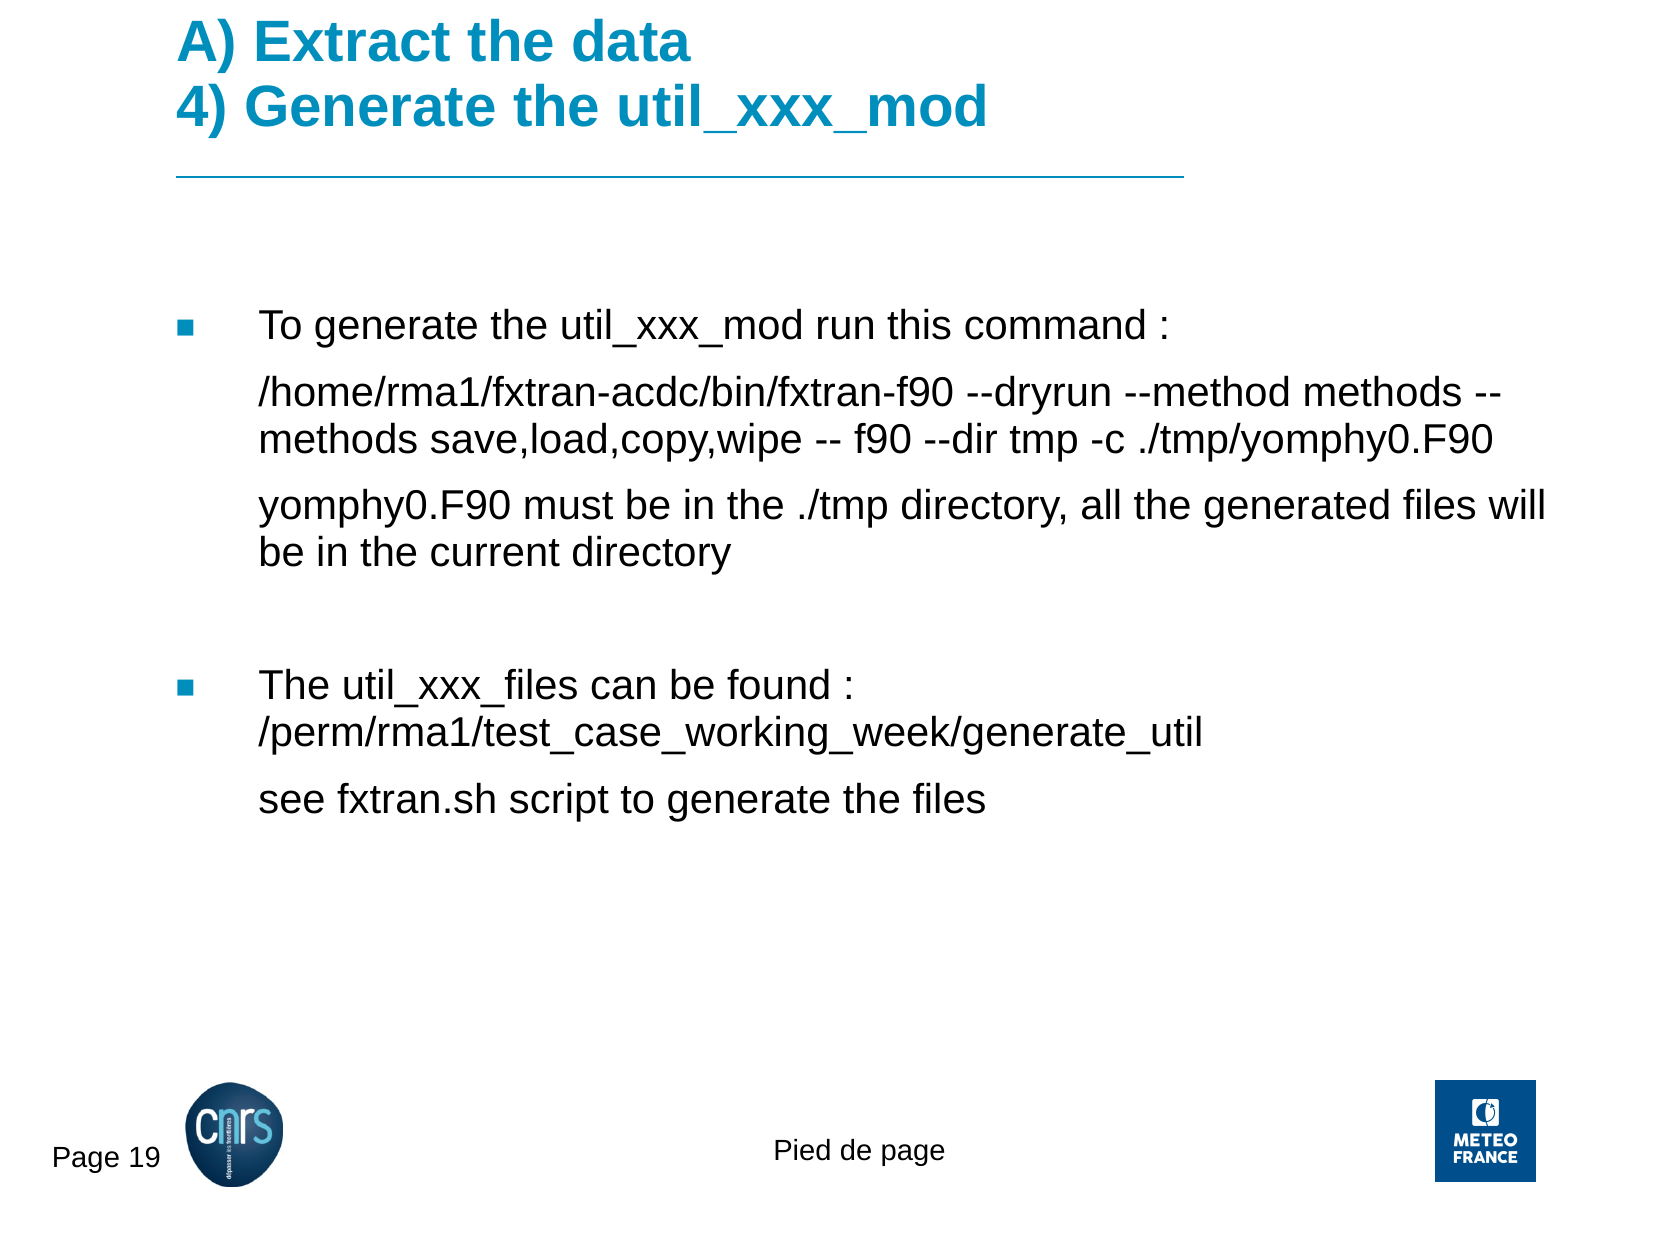

# A) Extract the data 4) Generate the util_xxx_mod
To generate the util_xxx_mod run this command :
/home/rma1/fxtran-acdc/bin/fxtran-f90 --dryrun --method methods --methods save,load,copy,wipe -- f90 --dir tmp -c ./tmp/yomphy0.F90
yomphy0.F90 must be in the ./tmp directory, all the generated files will be in the current directory
The util_xxx_files can be found : /perm/rma1/test_case_working_week/generate_util
see fxtran.sh script to generate the files
Pied de page
19